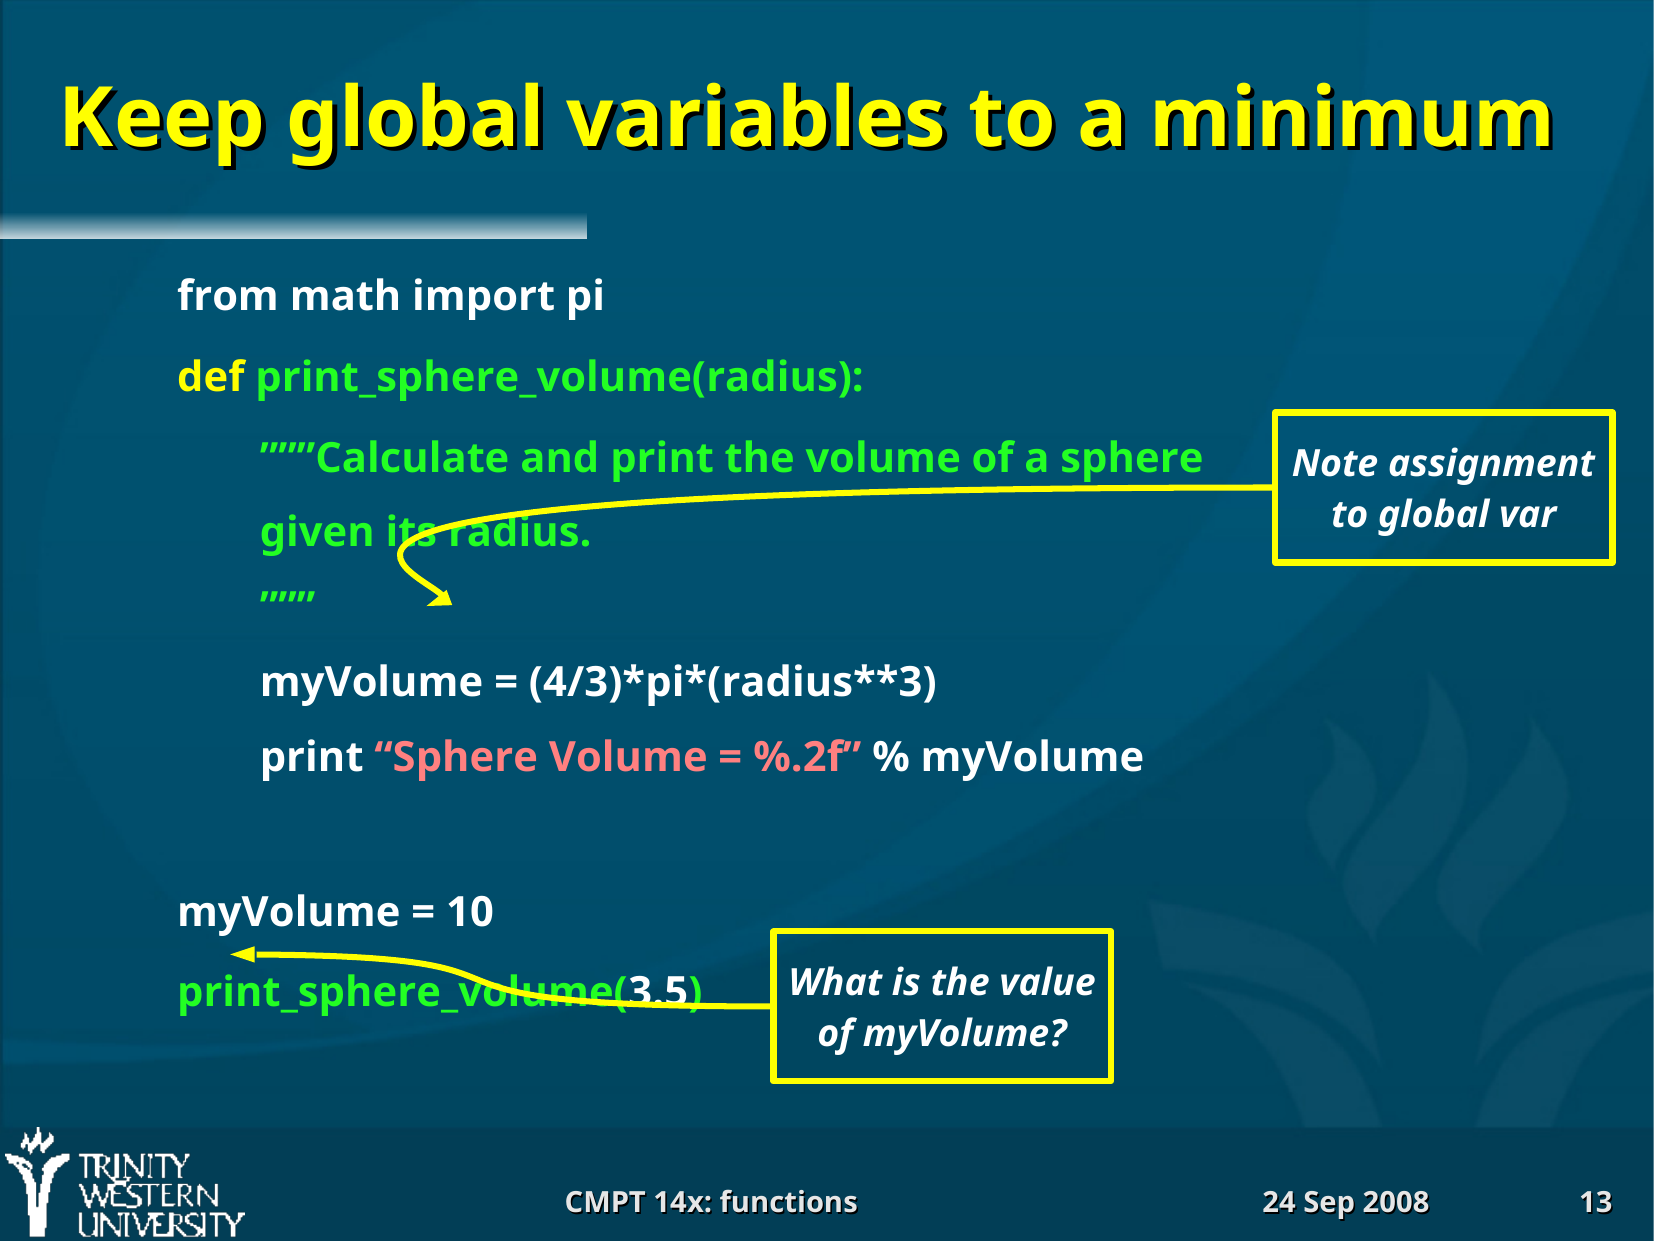

# Keep global variables to a minimum
from math import pi
def print_sphere_volume(radius):
”””Calculate and print the volume of a sphere
given its radius.
”””
myVolume = (4/3)*pi*(radius**3)
print “Sphere Volume = %.2f” % myVolume
myVolume = 10
print_sphere_volume(3.5)
Note assignment
to global var
What is the value
of myVolume?
CMPT 14x: functions
24 Sep 2008
13